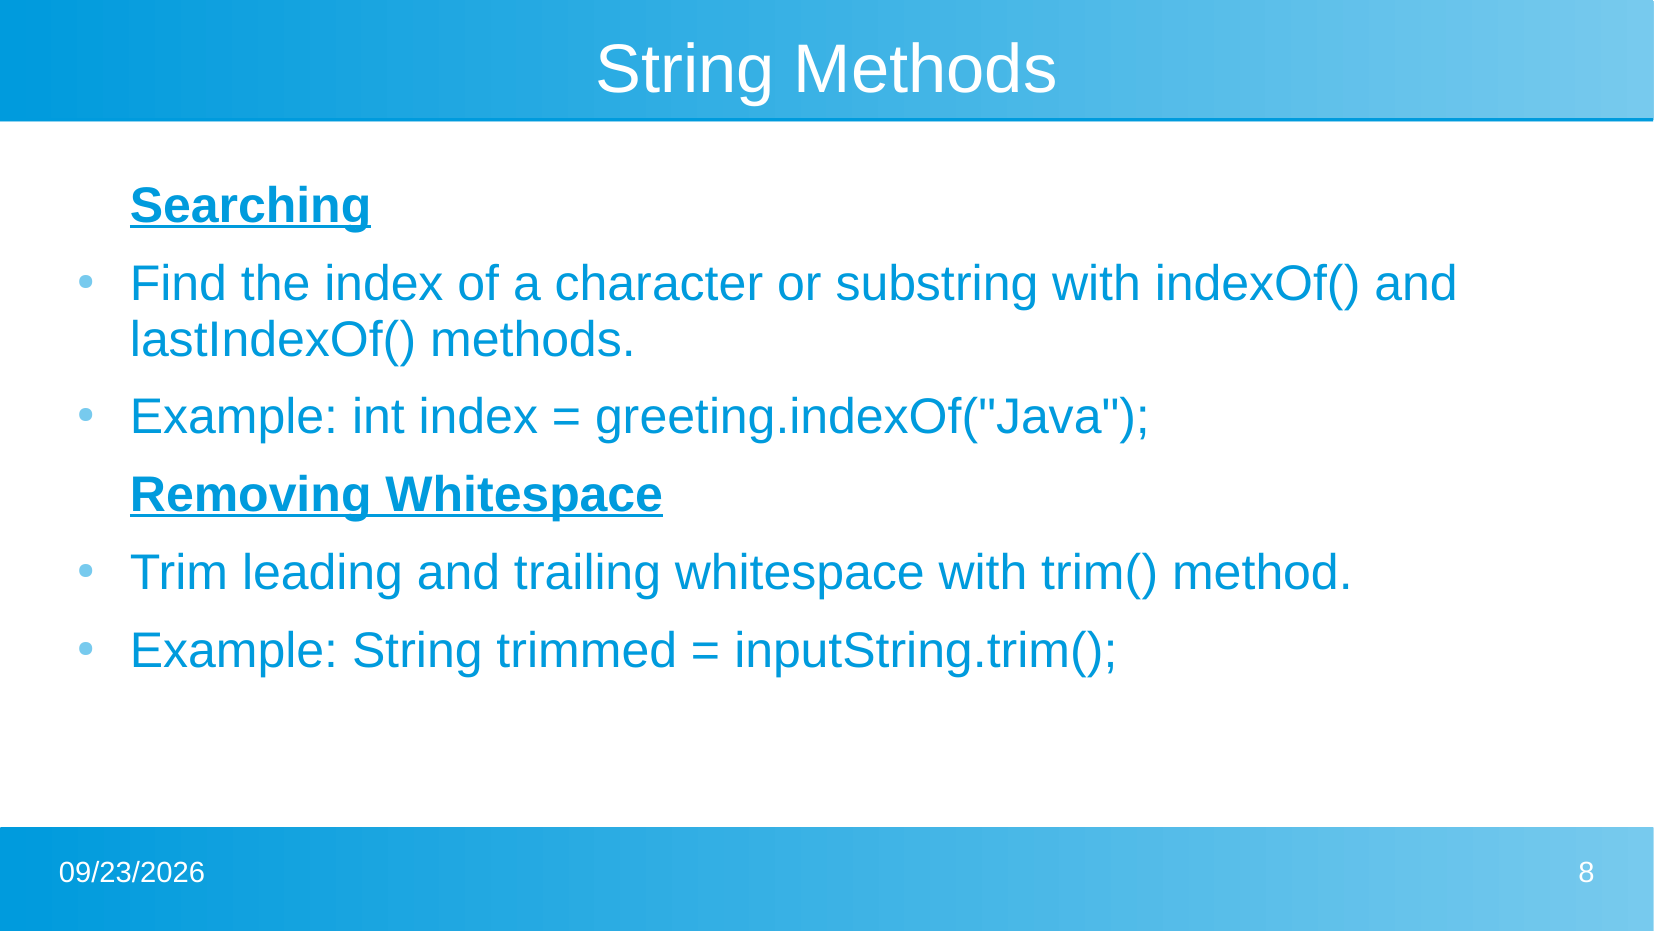

# String Methods
Searching
Find the index of a character or substring with indexOf() and lastIndexOf() methods.
Example: int index = greeting.indexOf("Java");
Removing Whitespace
Trim leading and trailing whitespace with trim() method.
Example: String trimmed = inputString.trim();
8